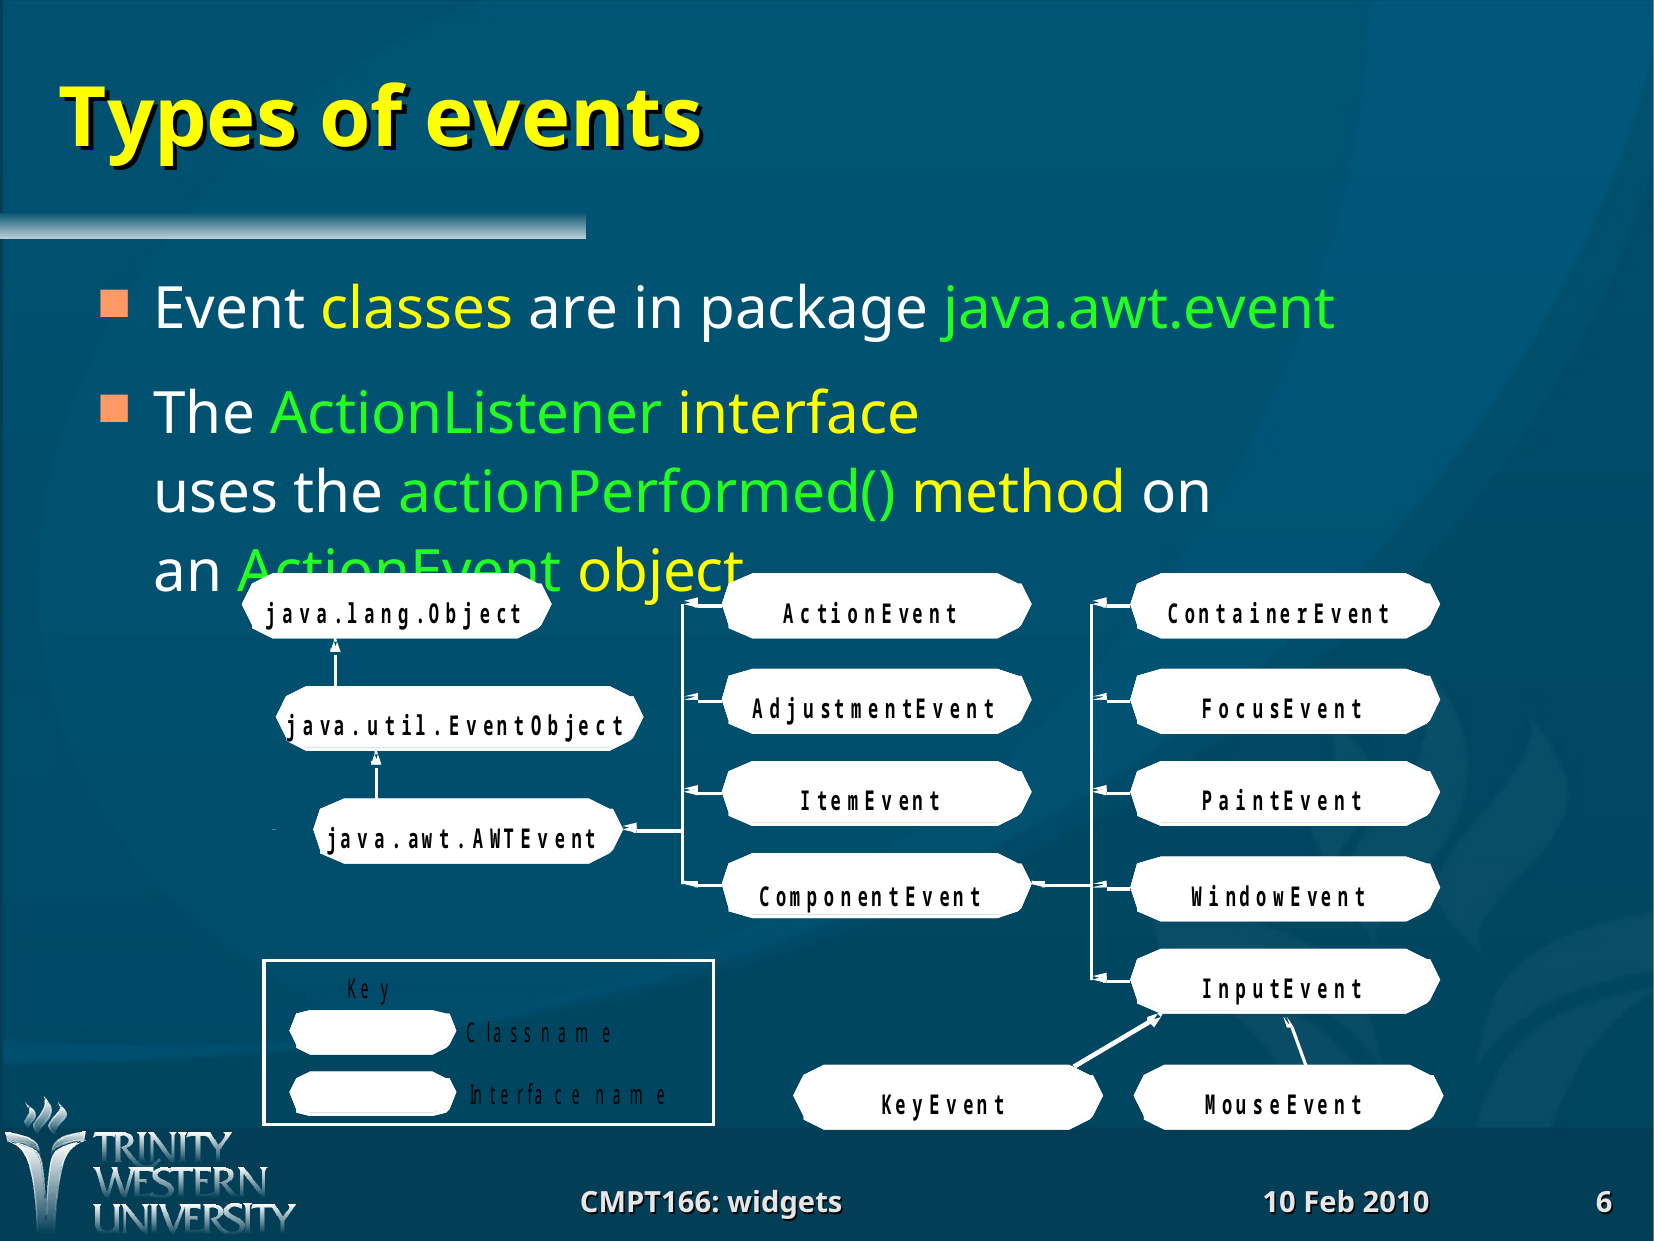

# Types of events
Event classes are in package java.awt.event
The ActionListener interface
uses the actionPerformed() method on
an ActionEvent object
CMPT166: widgets
10 Feb 2010
6